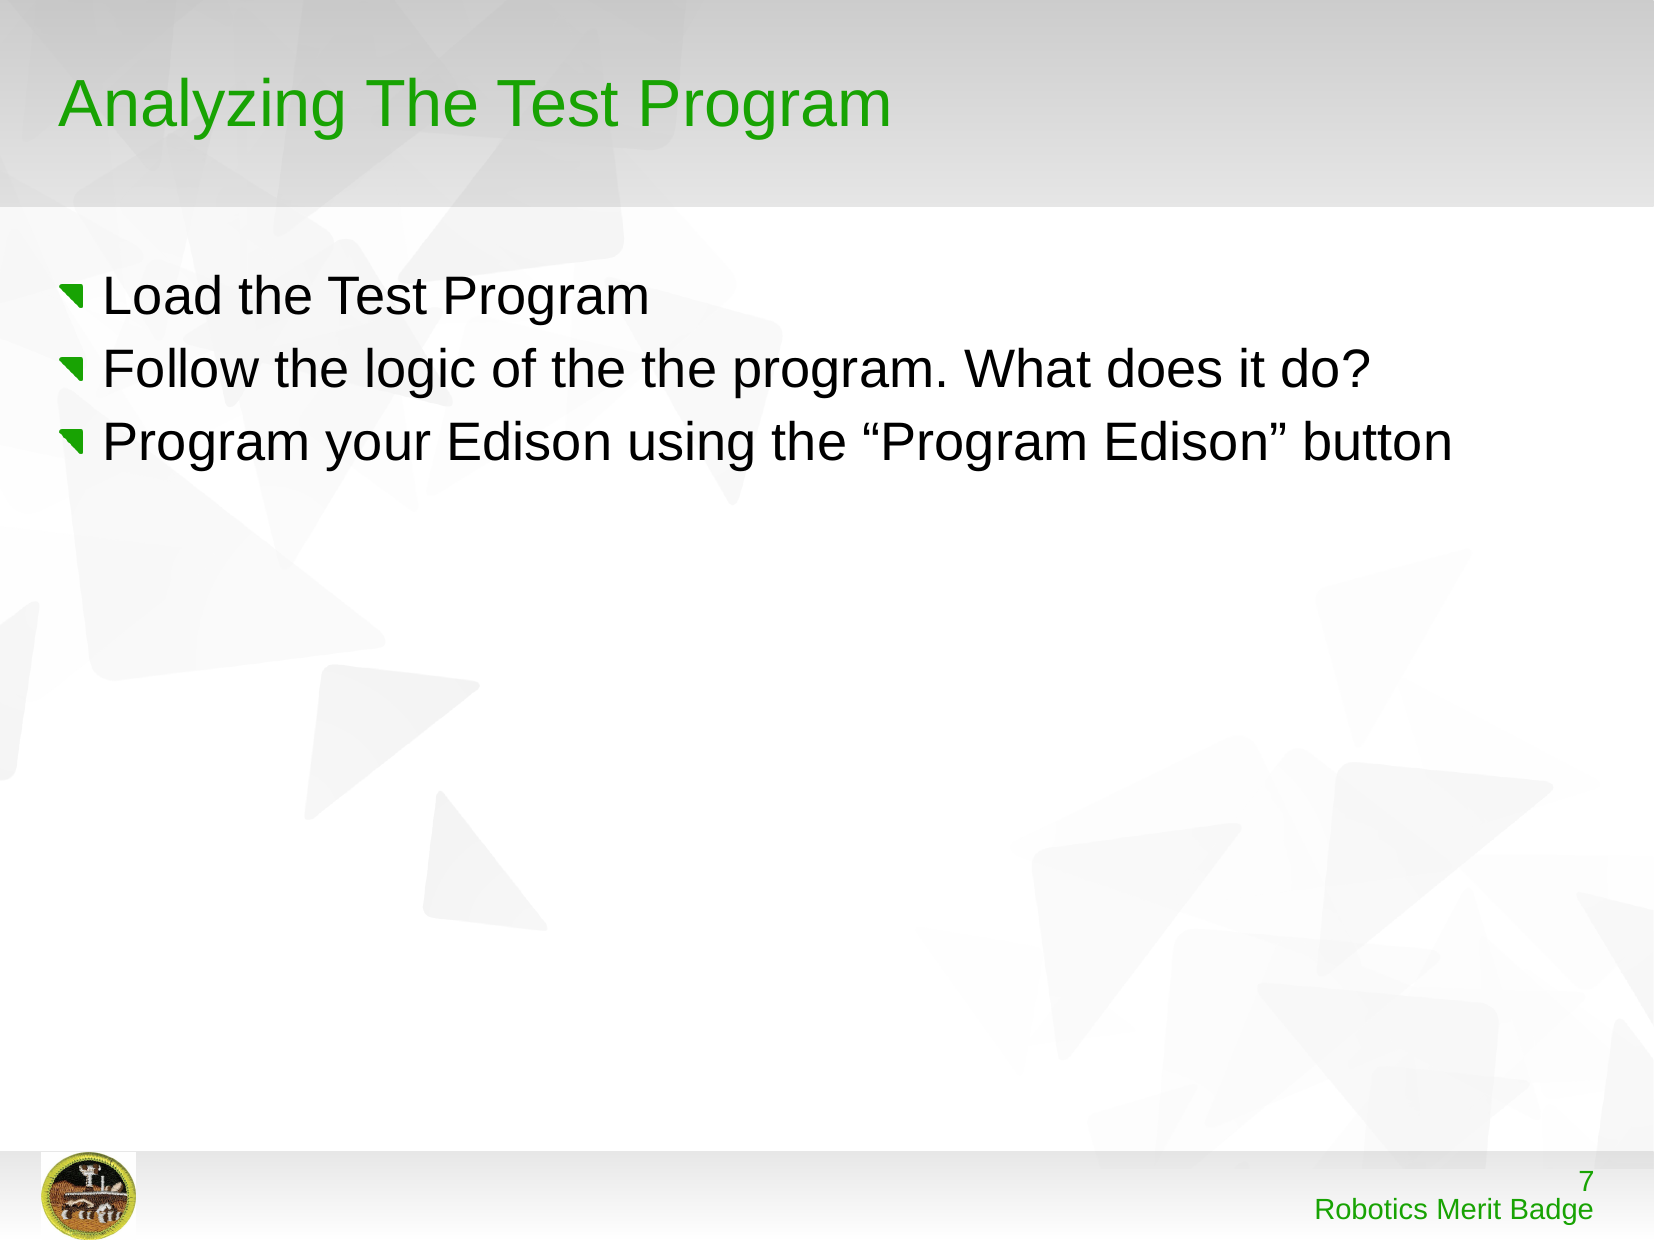

# Analyzing The Test Program
Load the Test Program
Follow the logic of the the program. What does it do?
Program your Edison using the “Program Edison” button
7
Robotics Merit Badge